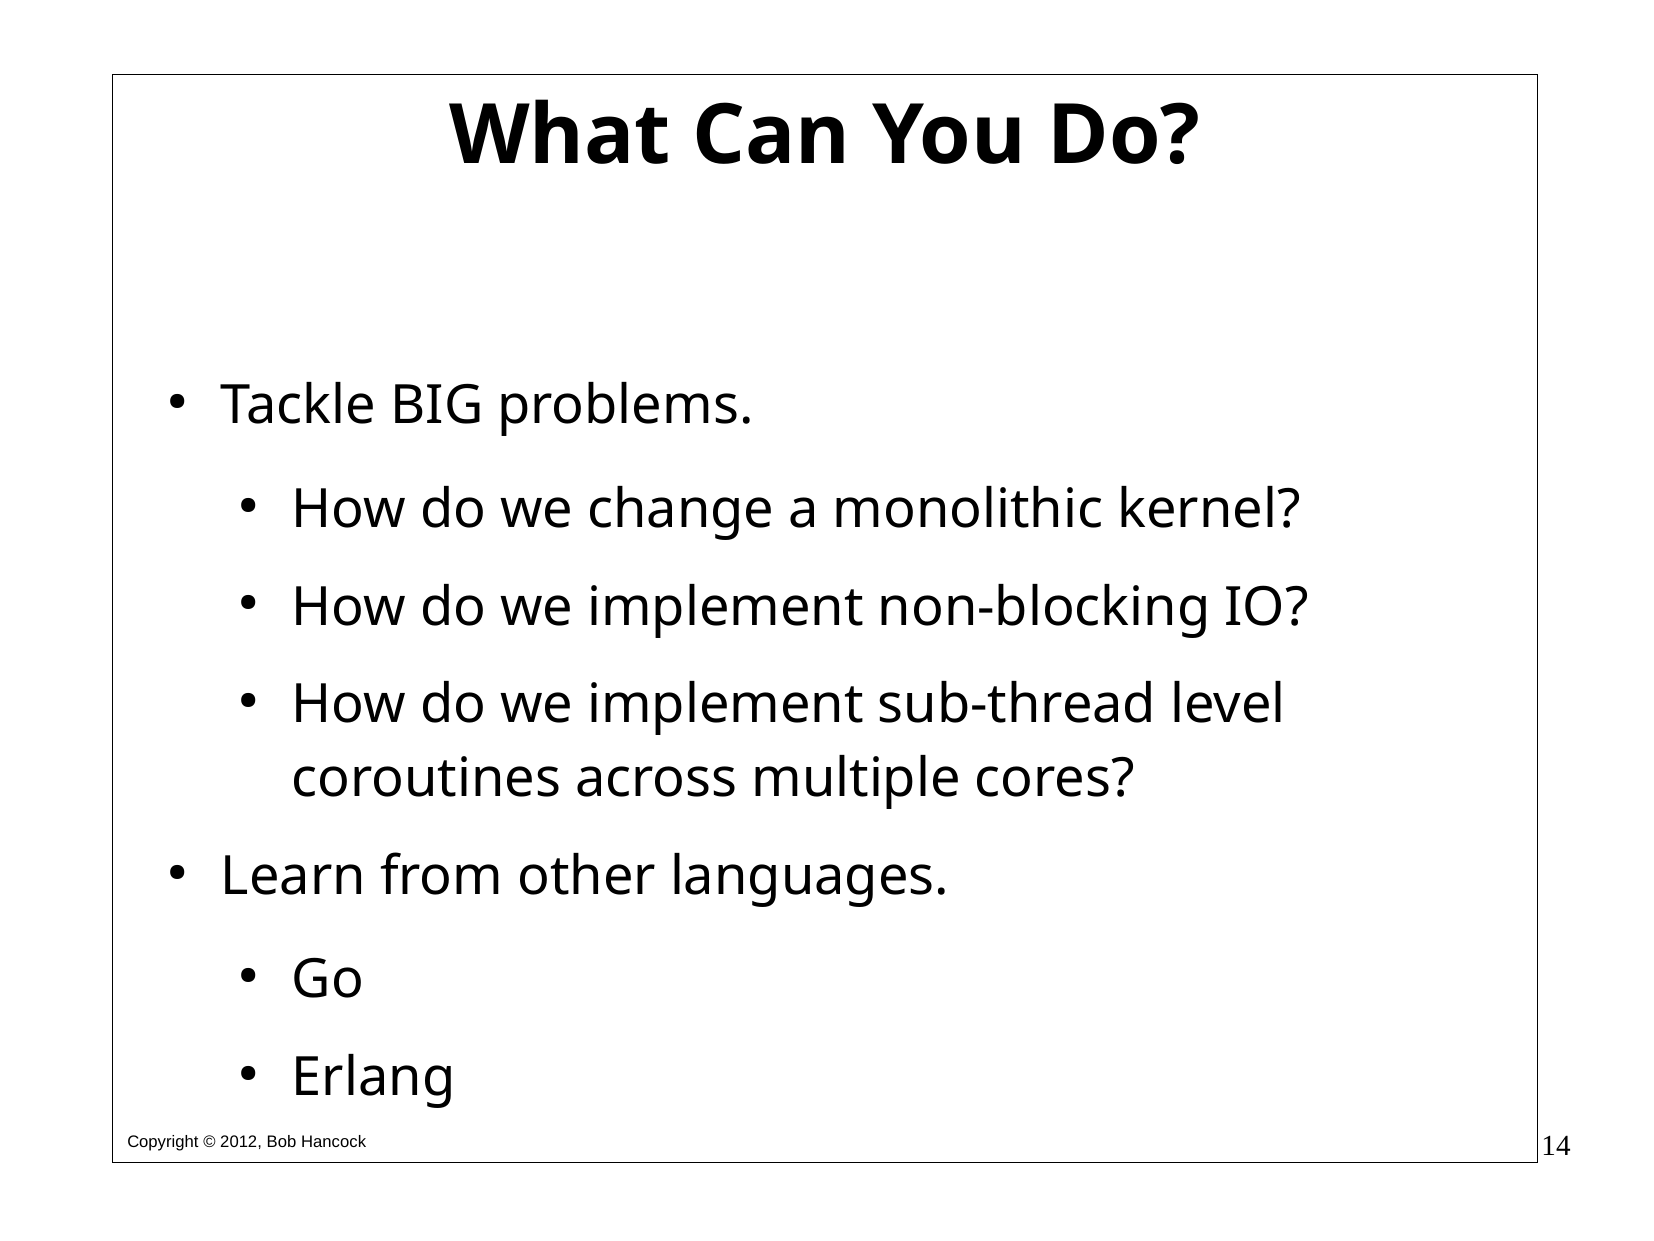

# What Can You Do?
Tackle BIG problems.
How do we change a monolithic kernel?
How do we implement non-blocking IO?
How do we implement sub-thread level coroutines across multiple cores?
Learn from other languages.
Go
Erlang
Copyright © 2012, Bob Hancock
14